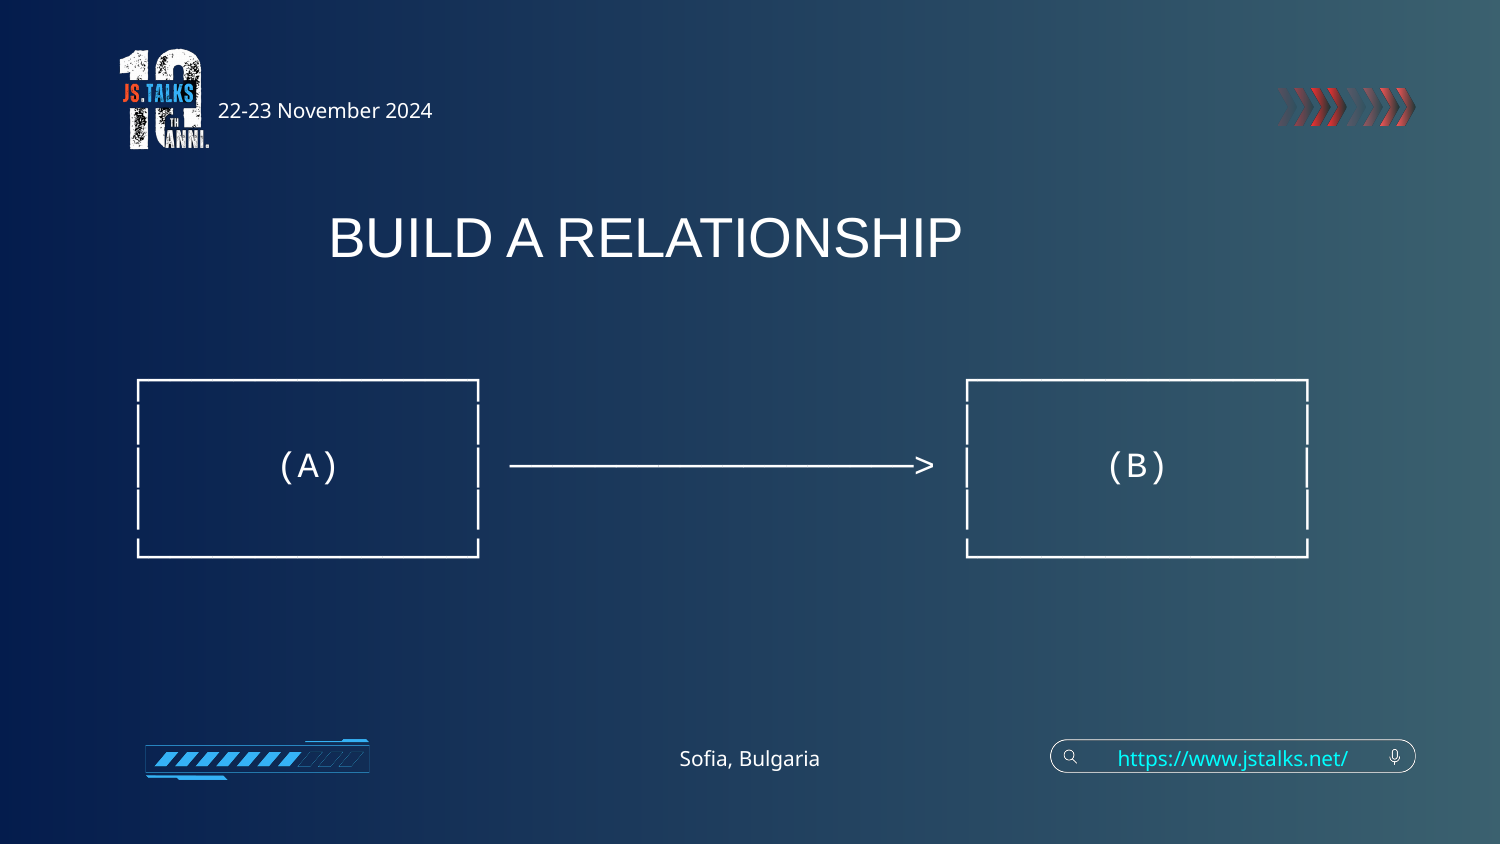

22-23 November 2024
BUILD A RELATIONSHIP
 ┌───────────────┐ ┌───────────────┐
 │ │ │ │
 │ (A) │ ───────────────────> │ (B) │
 │ │ │ │
 └───────────────┘ └───────────────┘
Sofia, Bulgaria
https://www.jstalks.net/